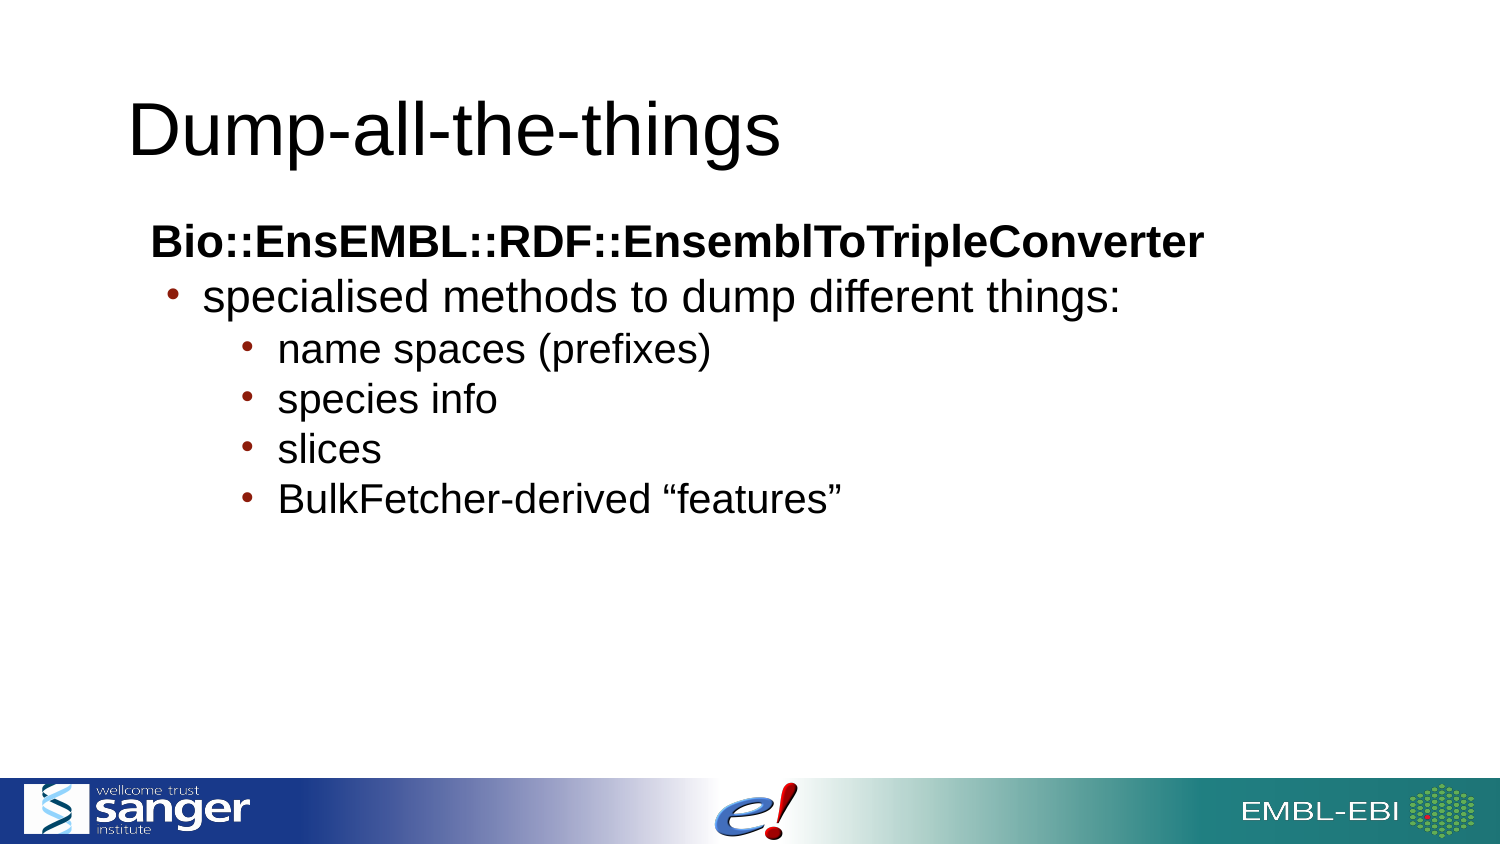

# Dump-all-the-things
Bio::EnsEMBL::RDF::EnsemblToTripleConverter
specialised methods to dump different things:
name spaces (prefixes)
species info
slices
BulkFetcher-derived “features”